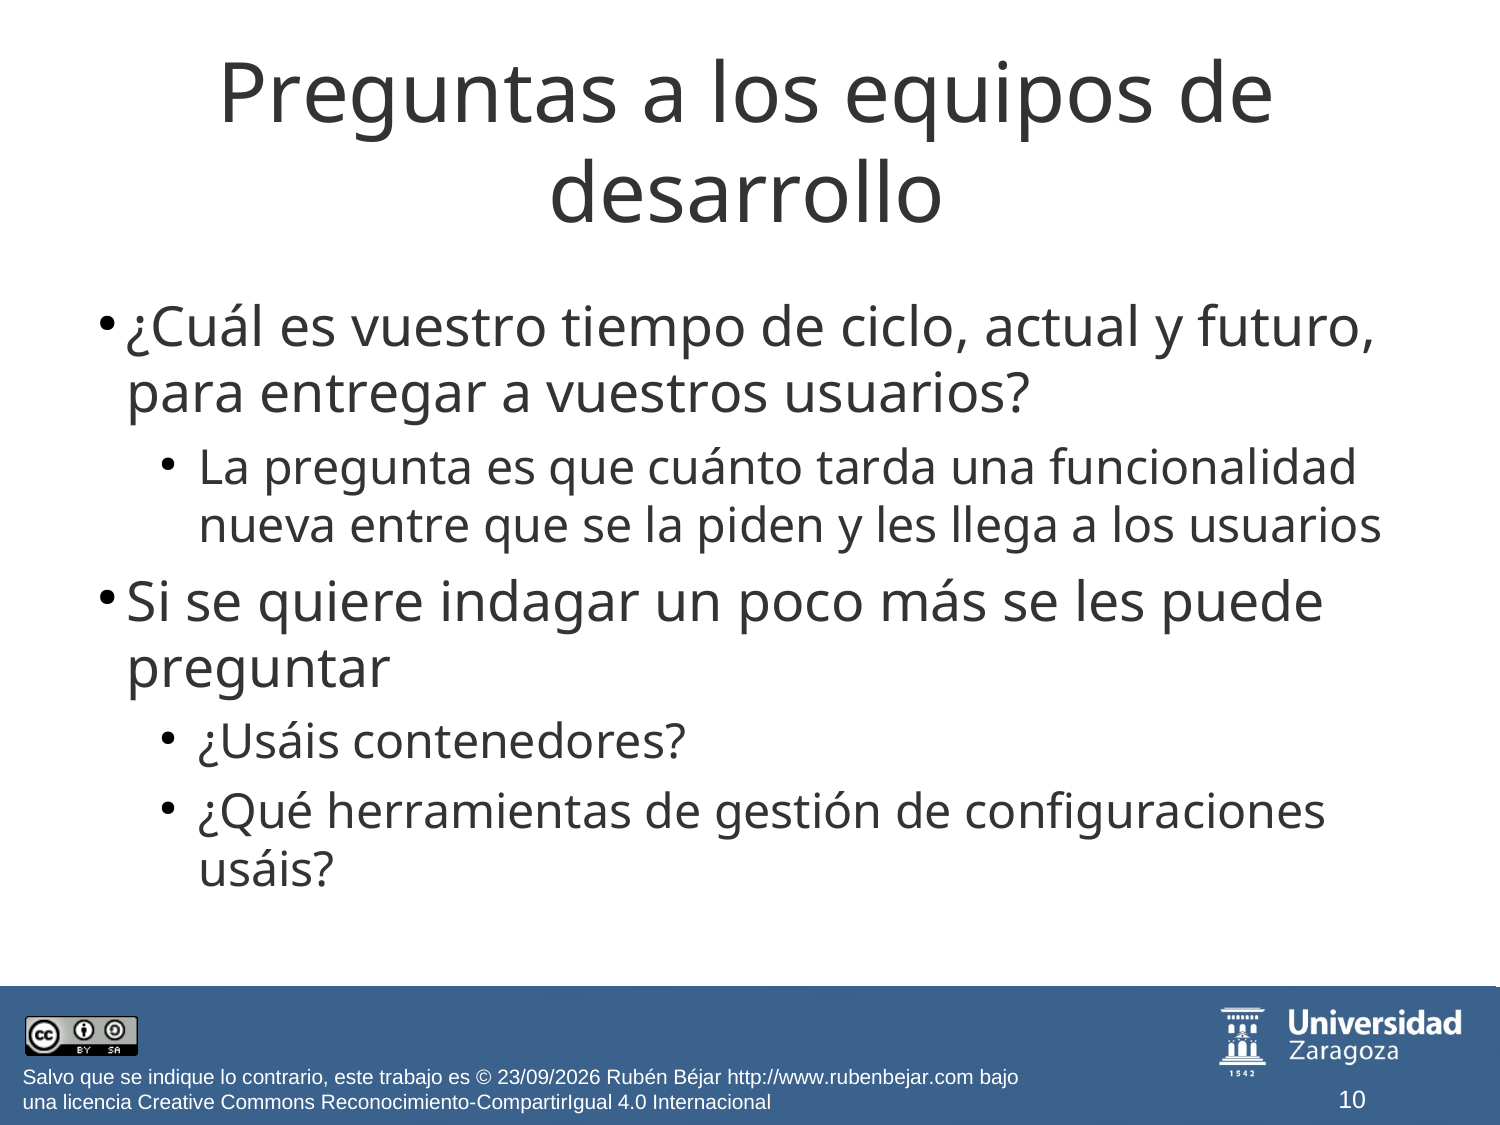

# Preguntas a los equipos de desarrollo
¿Cuál es vuestro tiempo de ciclo, actual y futuro, para entregar a vuestros usuarios?
La pregunta es que cuánto tarda una funcionalidad nueva entre que se la piden y les llega a los usuarios
Si se quiere indagar un poco más se les puede preguntar
¿Usáis contenedores?
¿Qué herramientas de gestión de configuraciones usáis?